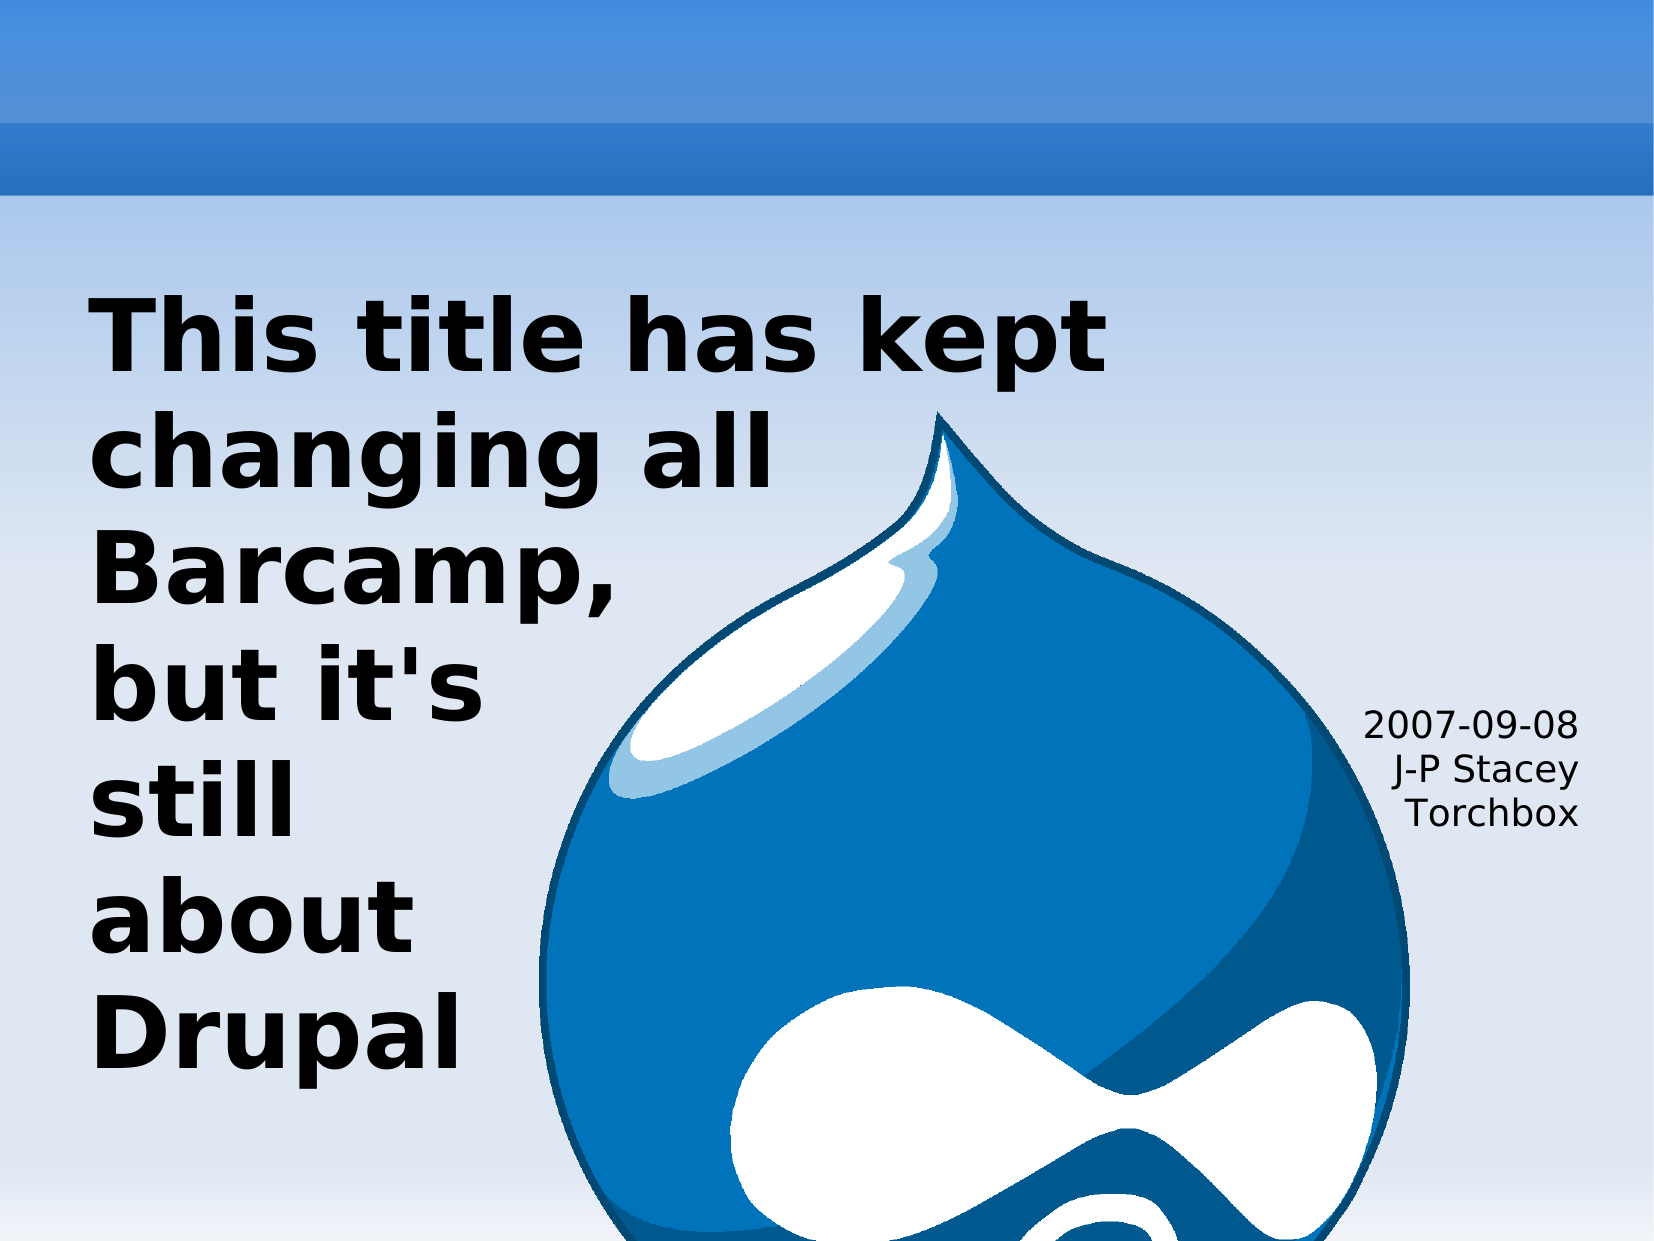

# This title has kept
changing all
Barcamp,
but it's
still
about
Drupal
2007-09-08
J-P Stacey
Torchbox